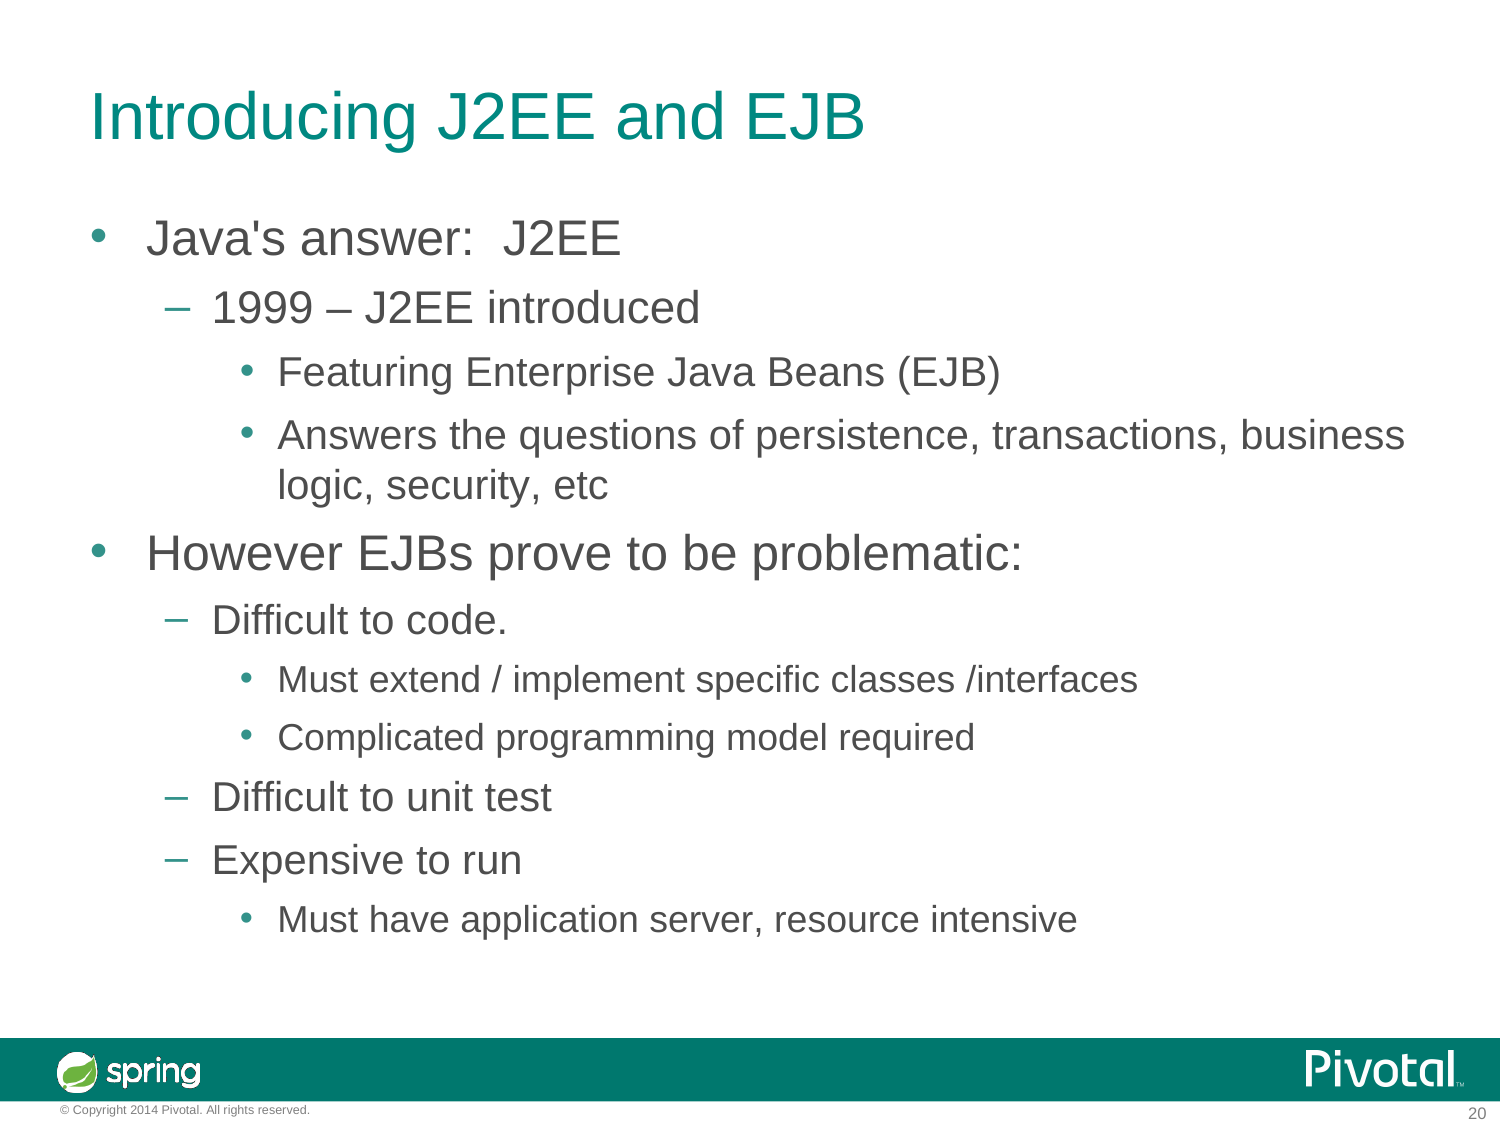

# Introducing J2EE and EJB
Java's answer: J2EE
1999 – J2EE introduced
Featuring Enterprise Java Beans (EJB)
Answers the questions of persistence, transactions, business logic, security, etc
However EJBs prove to be problematic:
Difficult to code.
Must extend / implement specific classes /interfaces
Complicated programming model required
Difficult to unit test
Expensive to run
Must have application server, resource intensive